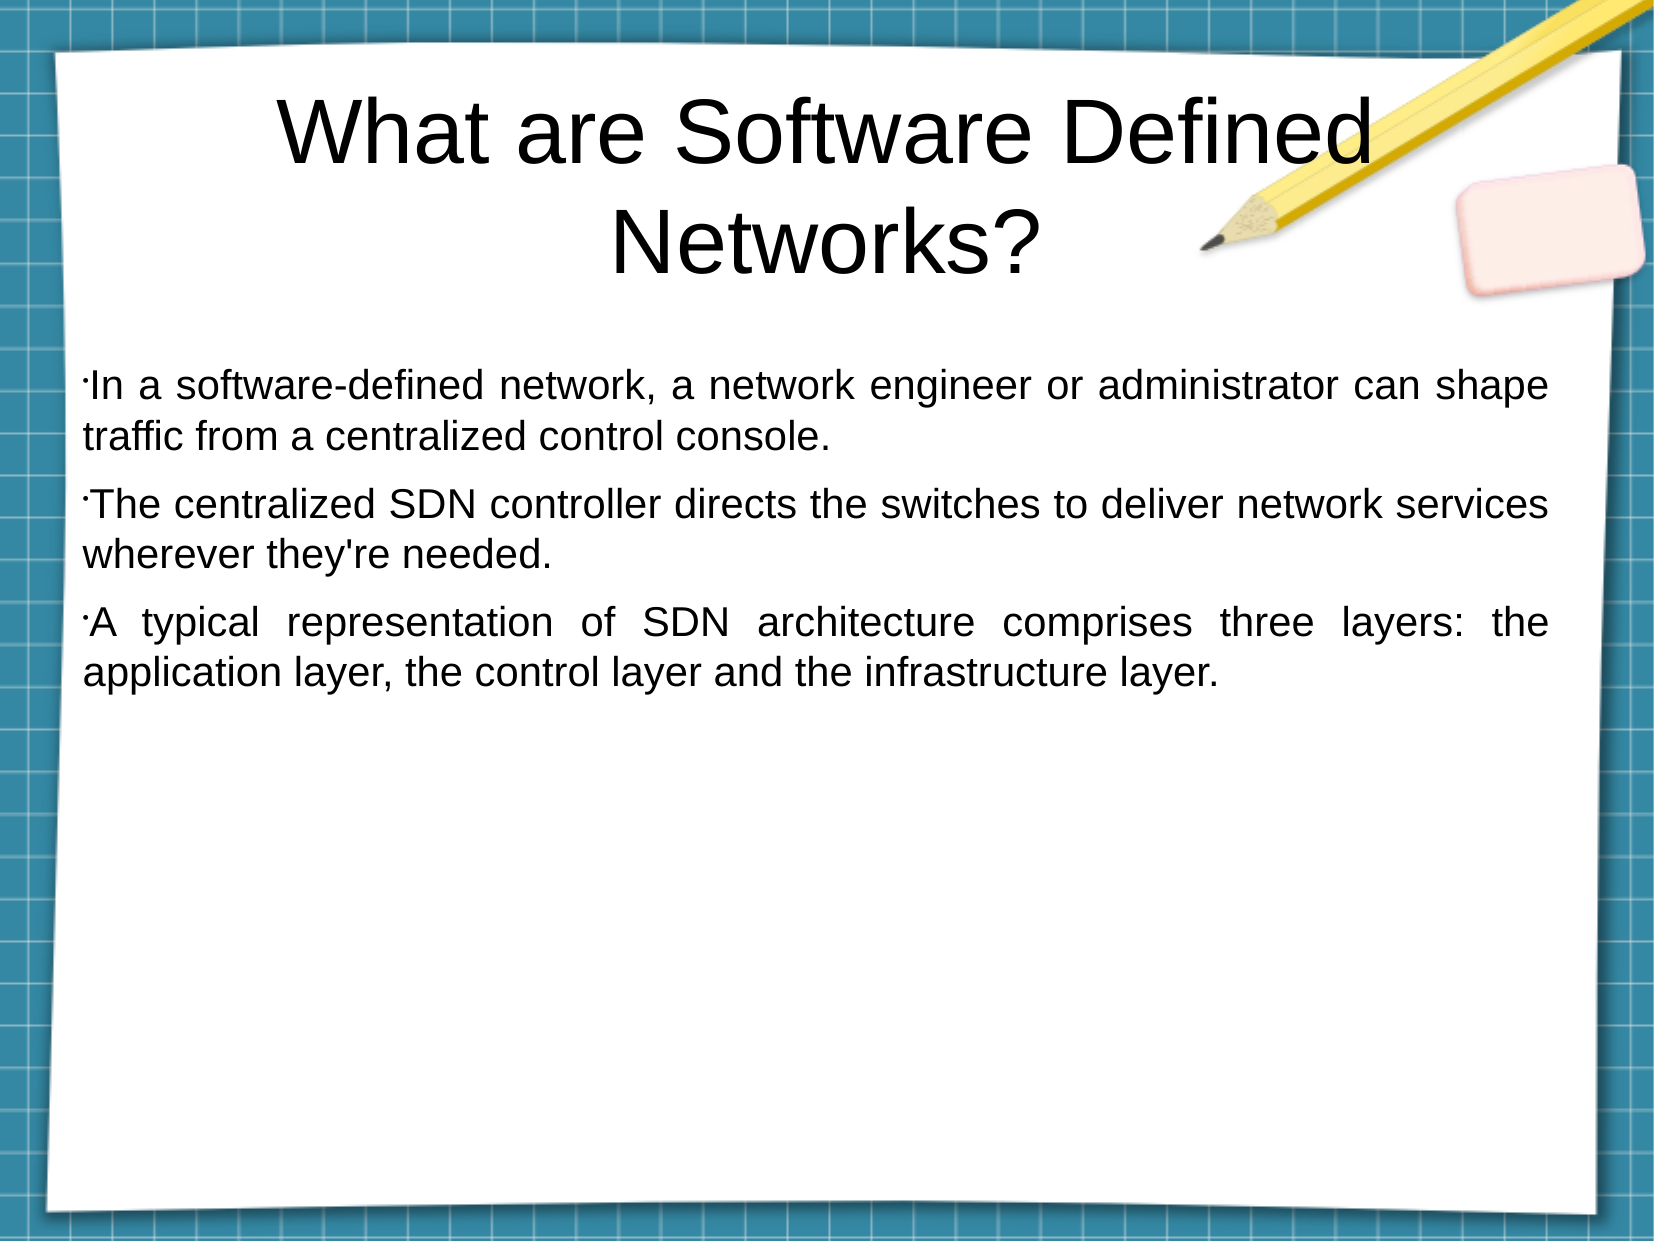

# What are Software Defined Networks?
In a software-defined network, a network engineer or administrator can shape traffic from a centralized control console.
The centralized SDN controller directs the switches to deliver network services wherever they're needed.
A typical representation of SDN architecture comprises three layers: the application layer, the control layer and the infrastructure layer.